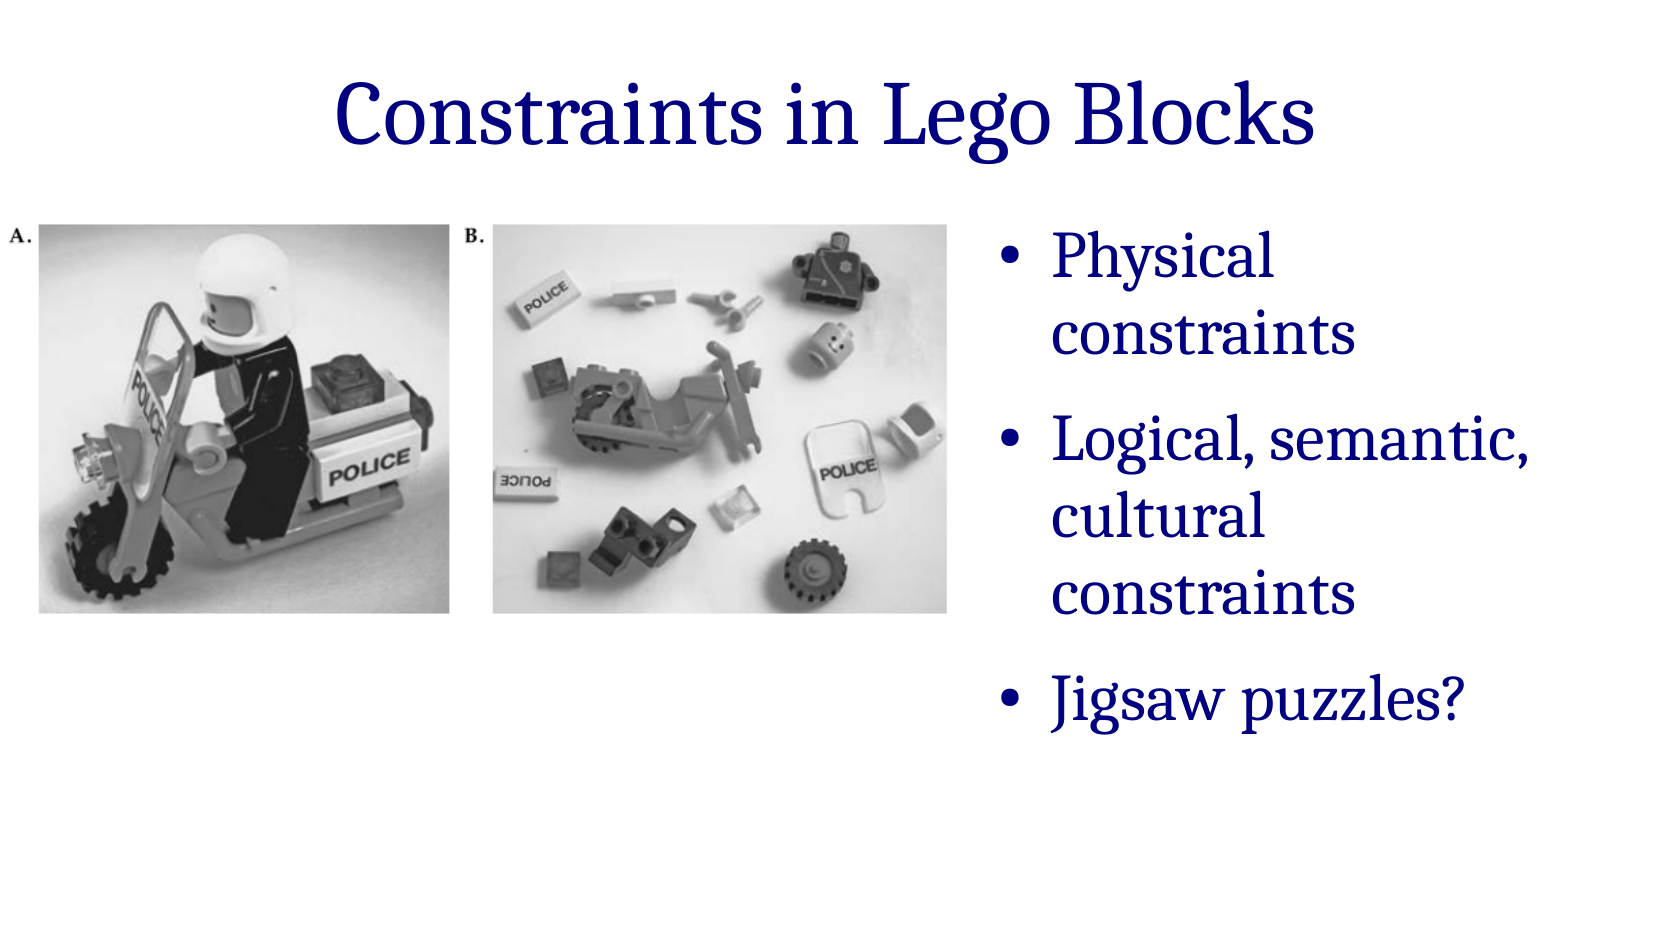

# Constraints in Lego Blocks
Physical constraints
Logical, semantic, cultural constraints
Jigsaw puzzles?